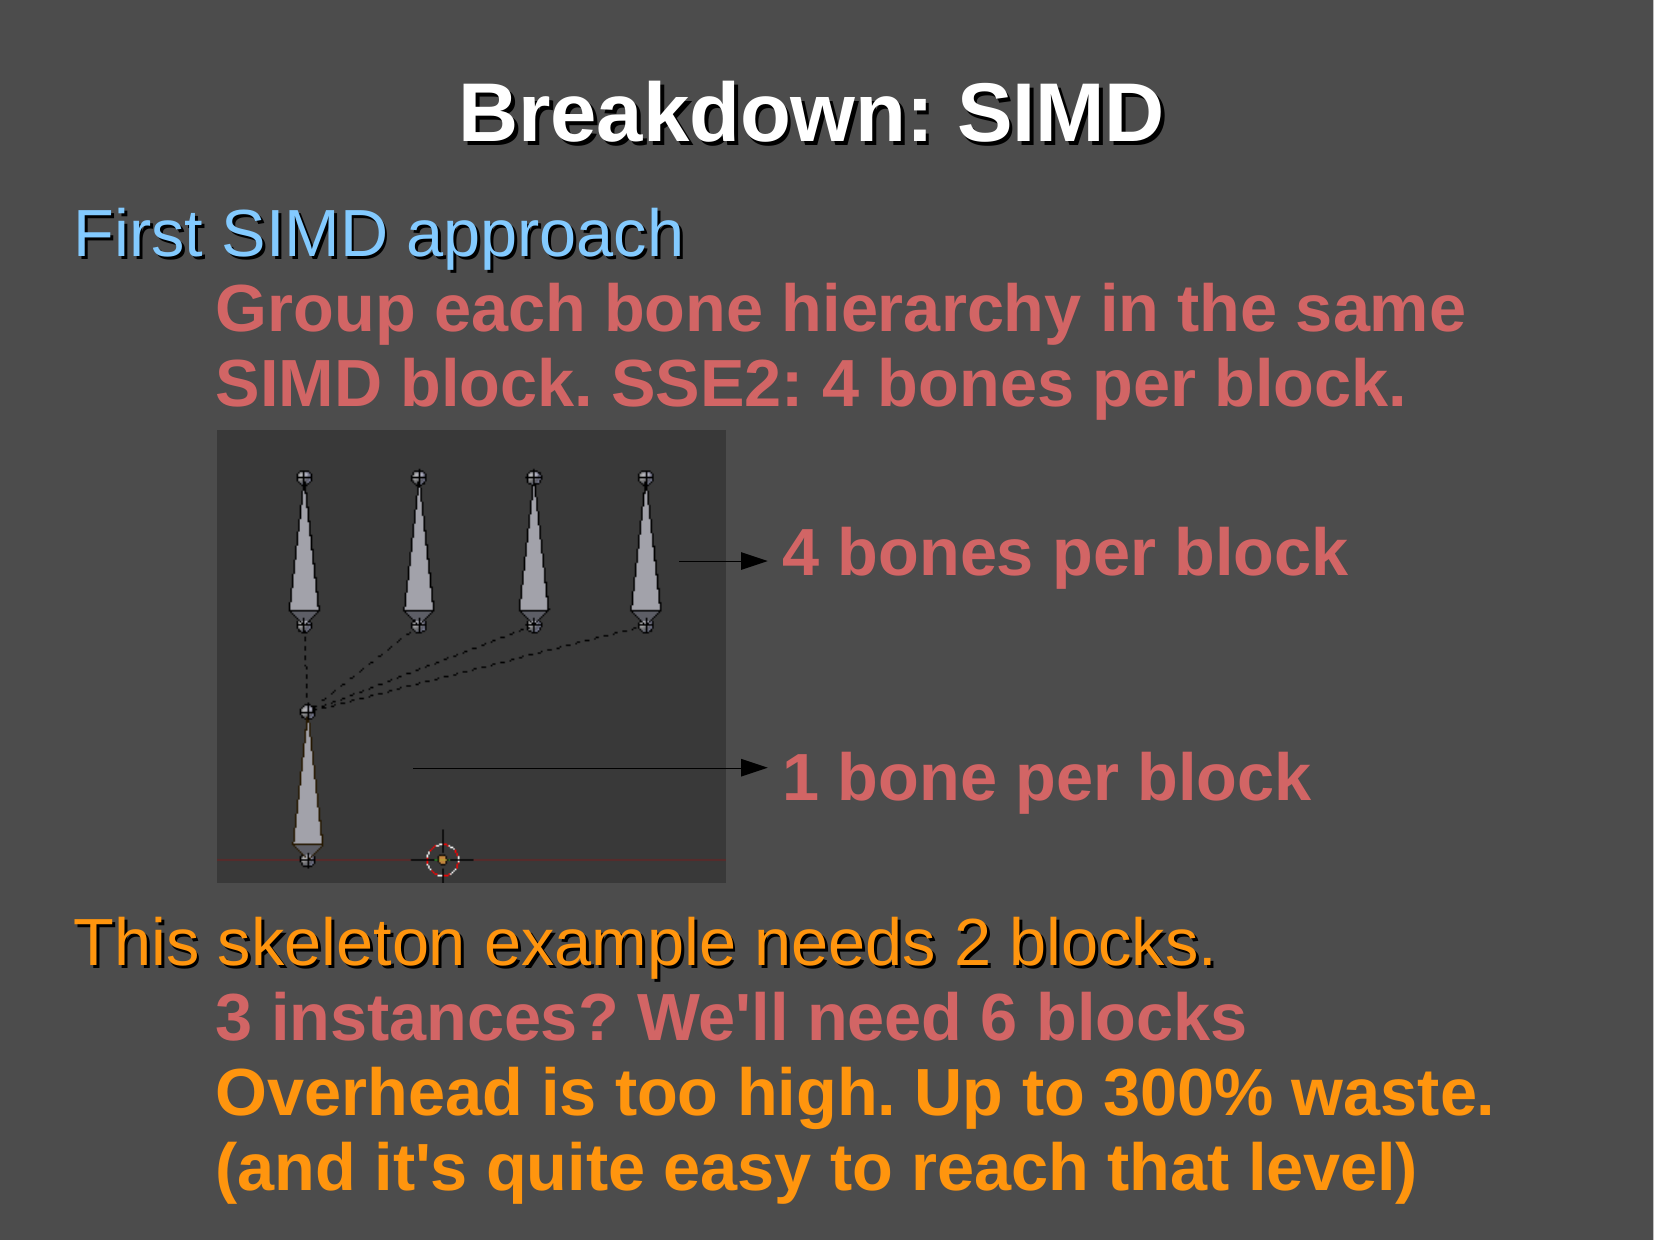

Breakdown: SIMD
First SIMD approach
Group each bone hierarchy in the same SIMD block. SSE2: 4 bones per block.
4 bones per block
1 bone per block
This skeleton example needs 2 blocks.
3 instances? We'll need 6 blocks
Overhead is too high. Up to 300% waste.
(and it's quite easy to reach that level)